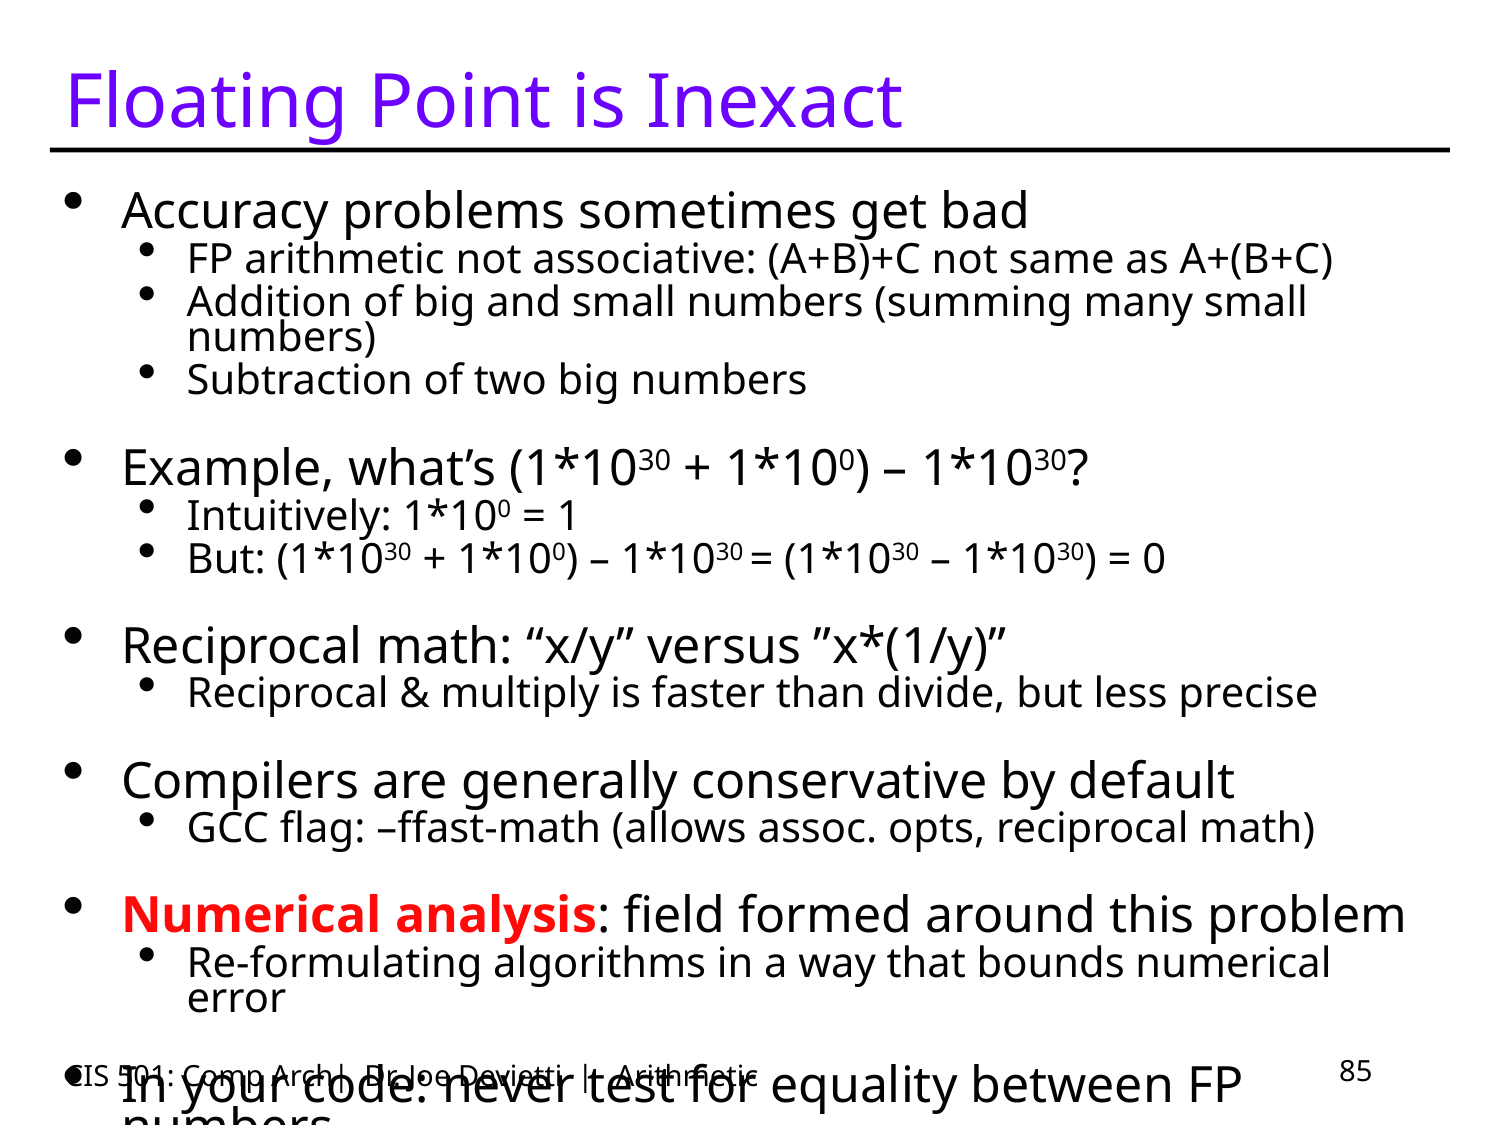

Floating Point is Inexact
Accuracy problems sometimes get bad
FP arithmetic not associative: (A+B)+C not same as A+(B+C)
Addition of big and small numbers (summing many small numbers)
Subtraction of two big numbers
Example, what’s (1*1030 + 1*100) – 1*1030?
Intuitively: 1*100 = 1
But: (1*1030 + 1*100) – 1*1030 = (1*1030 – 1*1030) = 0
Reciprocal math: “x/y” versus ”x*(1/y)”
Reciprocal & multiply is faster than divide, but less precise
Compilers are generally conservative by default
GCC flag: –ffast-math (allows assoc. opts, reciprocal math)
Numerical analysis: field formed around this problem
Re-formulating algorithms in a way that bounds numerical error
In your code: never test for equality between FP numbers
Use something like: if (abs(a-b) < 0.00001) then …
CIS 501: Comp Arch| Dr. Joe Devietti | Arithmetic